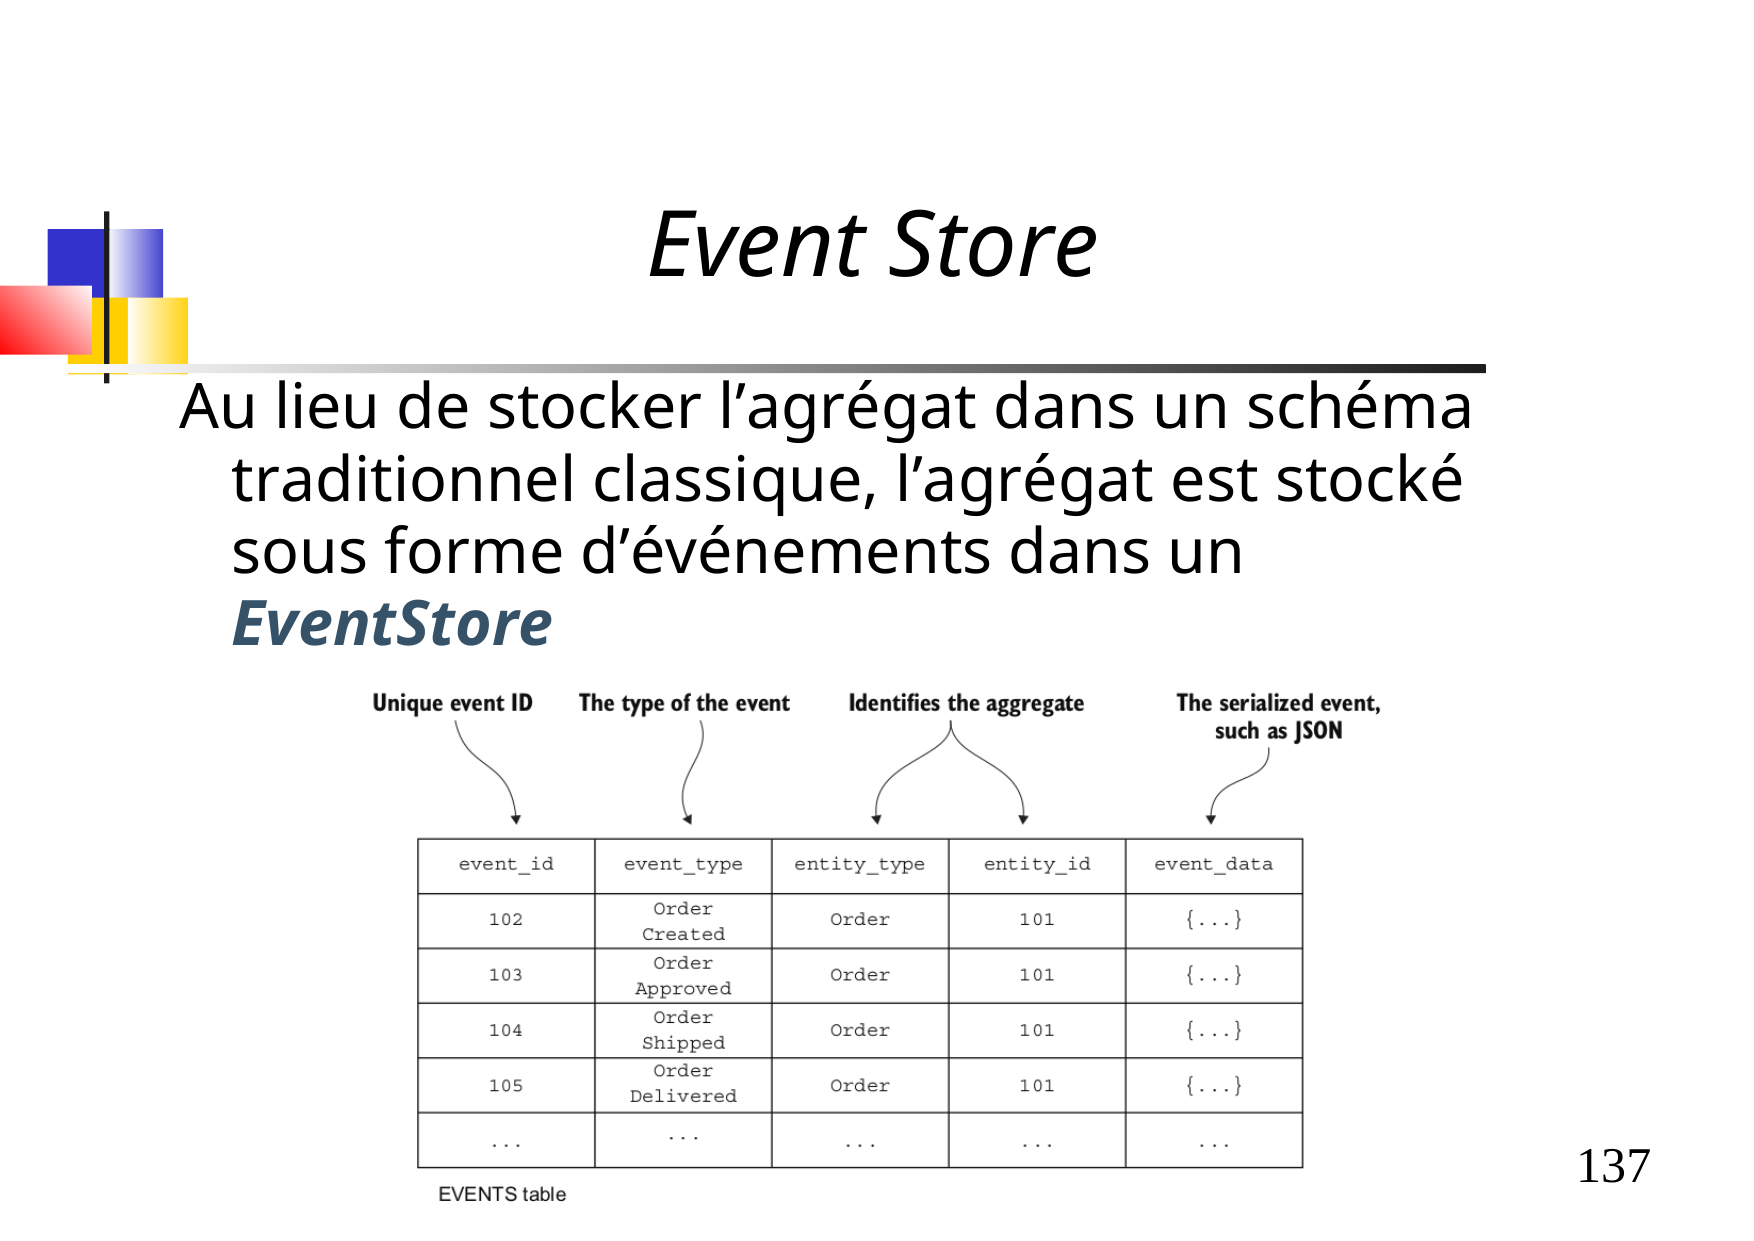

# Event Store
Au lieu de stocker l’agrégat dans un schéma traditionnel classique, l’agrégat est stocké sous forme d’événements dans un EventStore